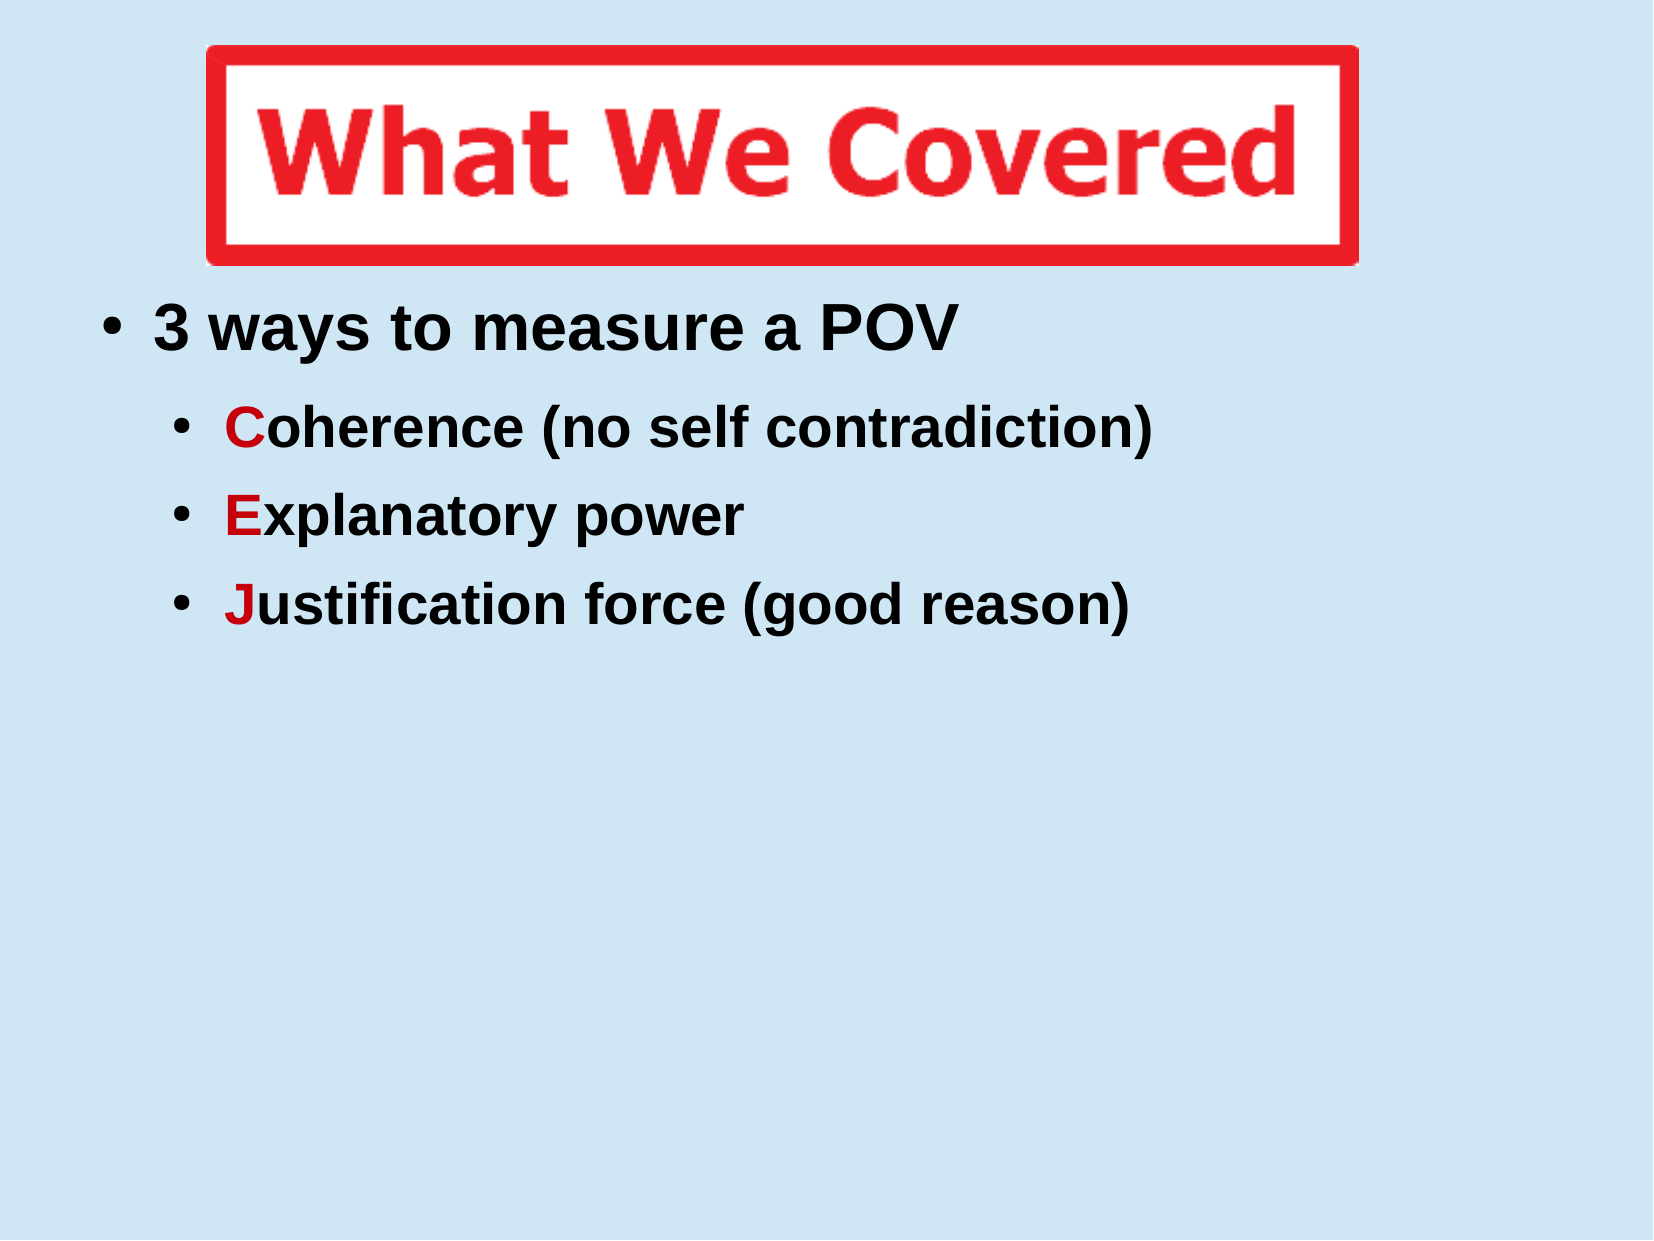

# 3 ways to measure a POV
Coherence (no self contradiction)
Explanatory power
Justification force (good reason)